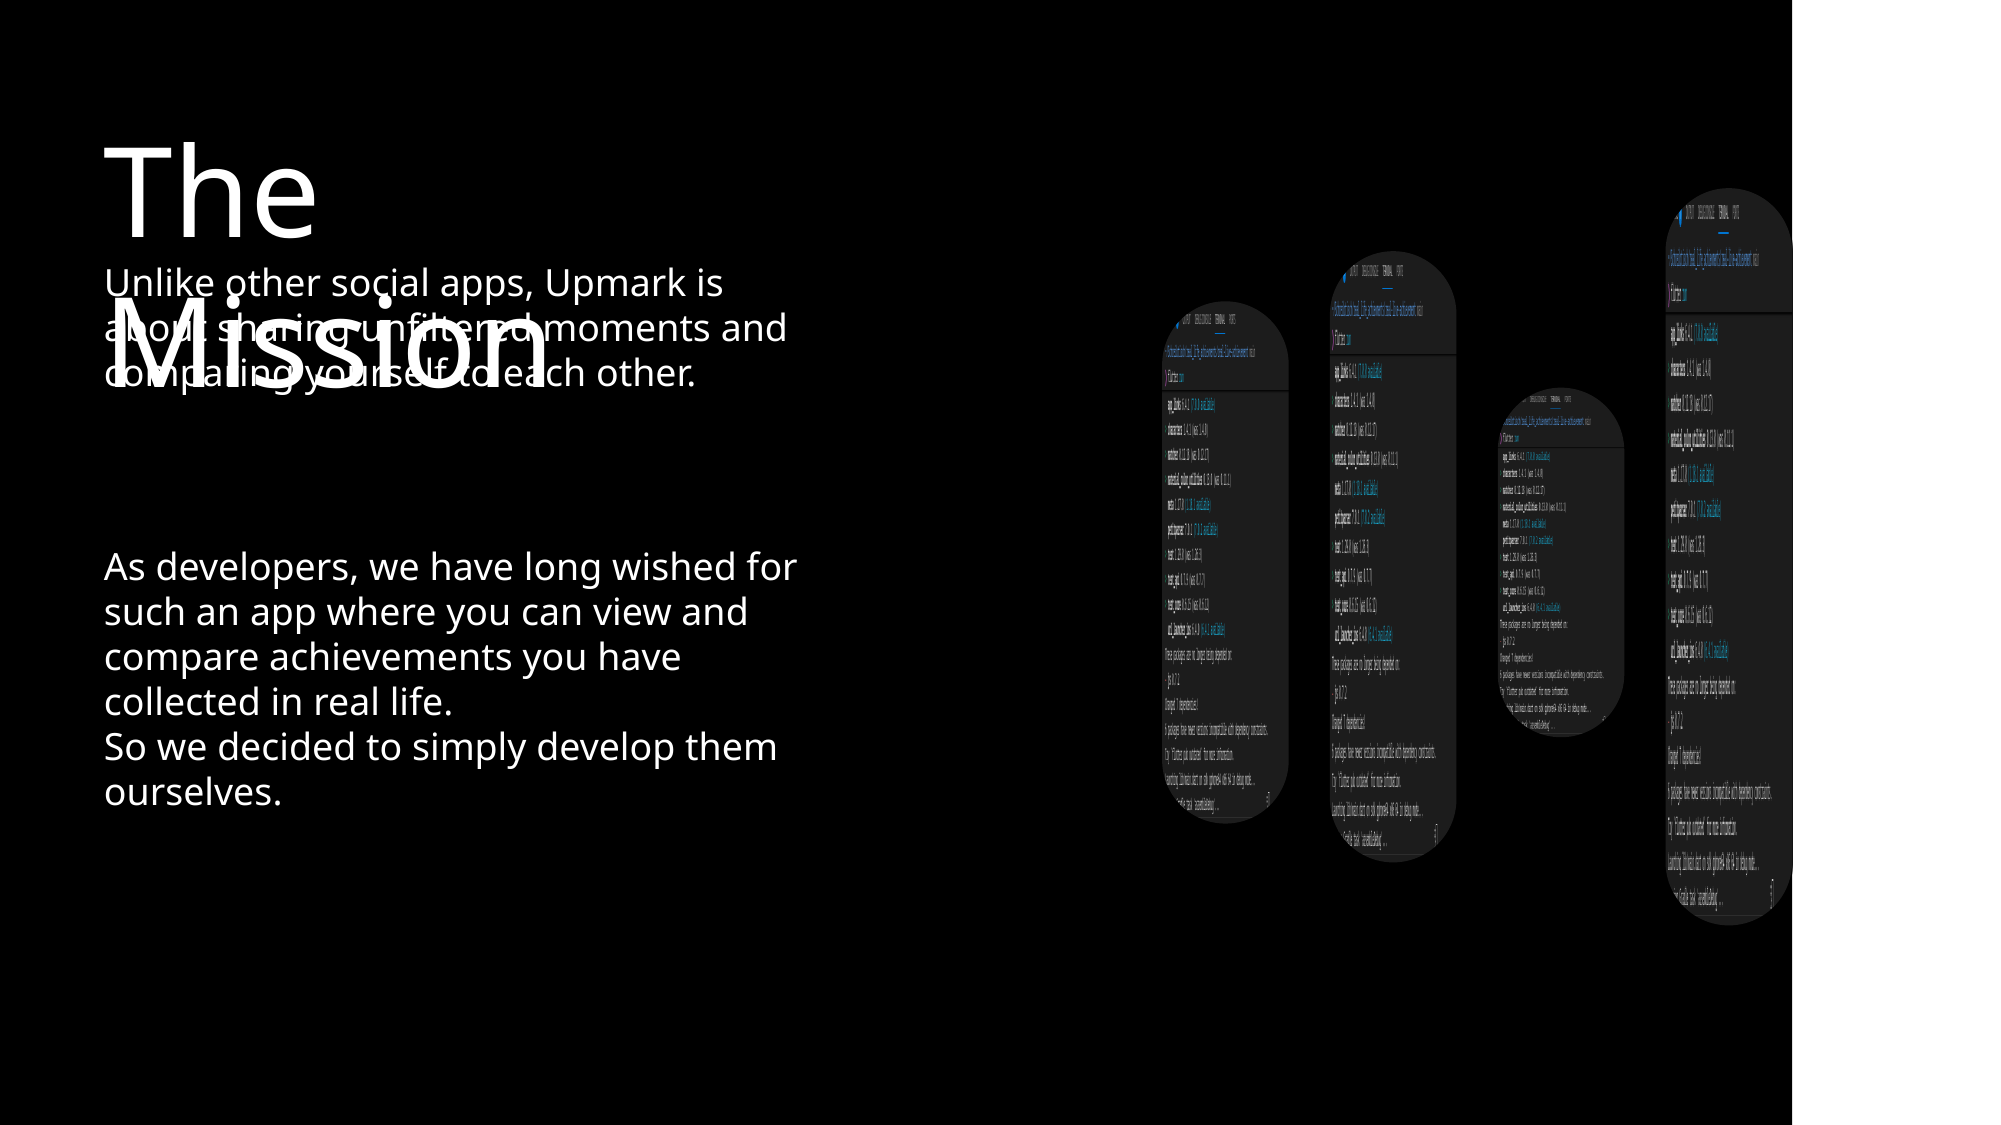

The Mission
Unlike other social apps, Upmark is about sharing unfiltered moments and comparing yourself to each other.
As developers, we have long wished for such an app where you can view and compare achievements you have collected in real life.
So we decided to simply develop them ourselves.